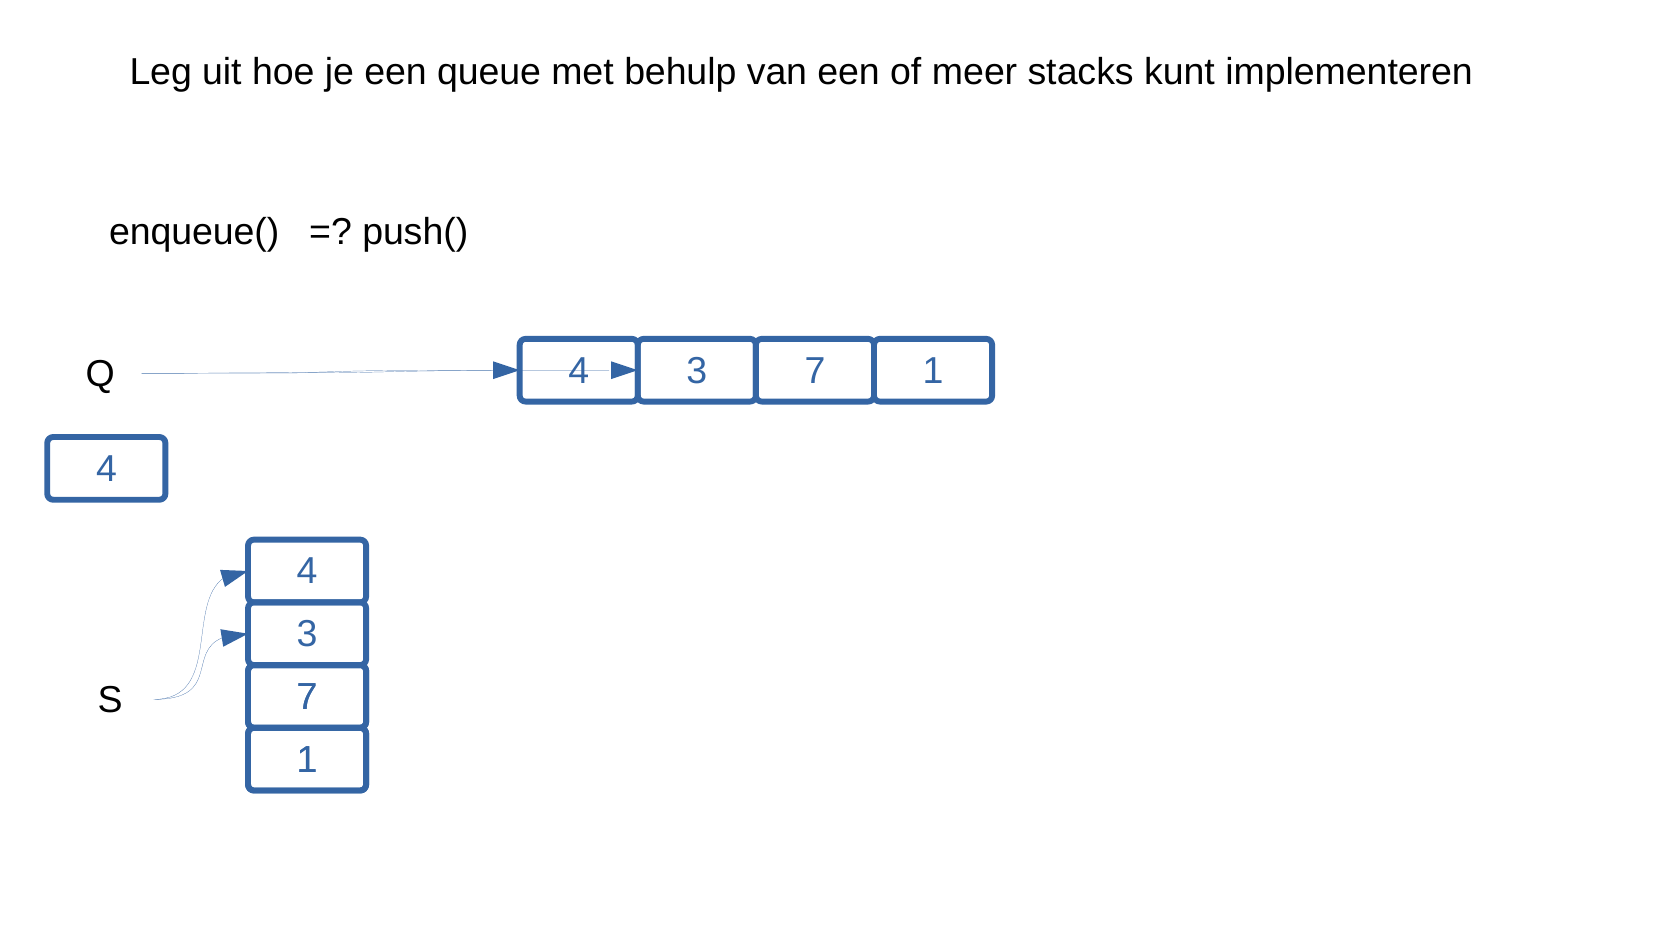

Leg uit hoe je een queue met behulp van een of meer stacks kunt implementeren
enqueue()
=? push()
4
3
7
1
Q
4
4
3
7
7
S
1
1